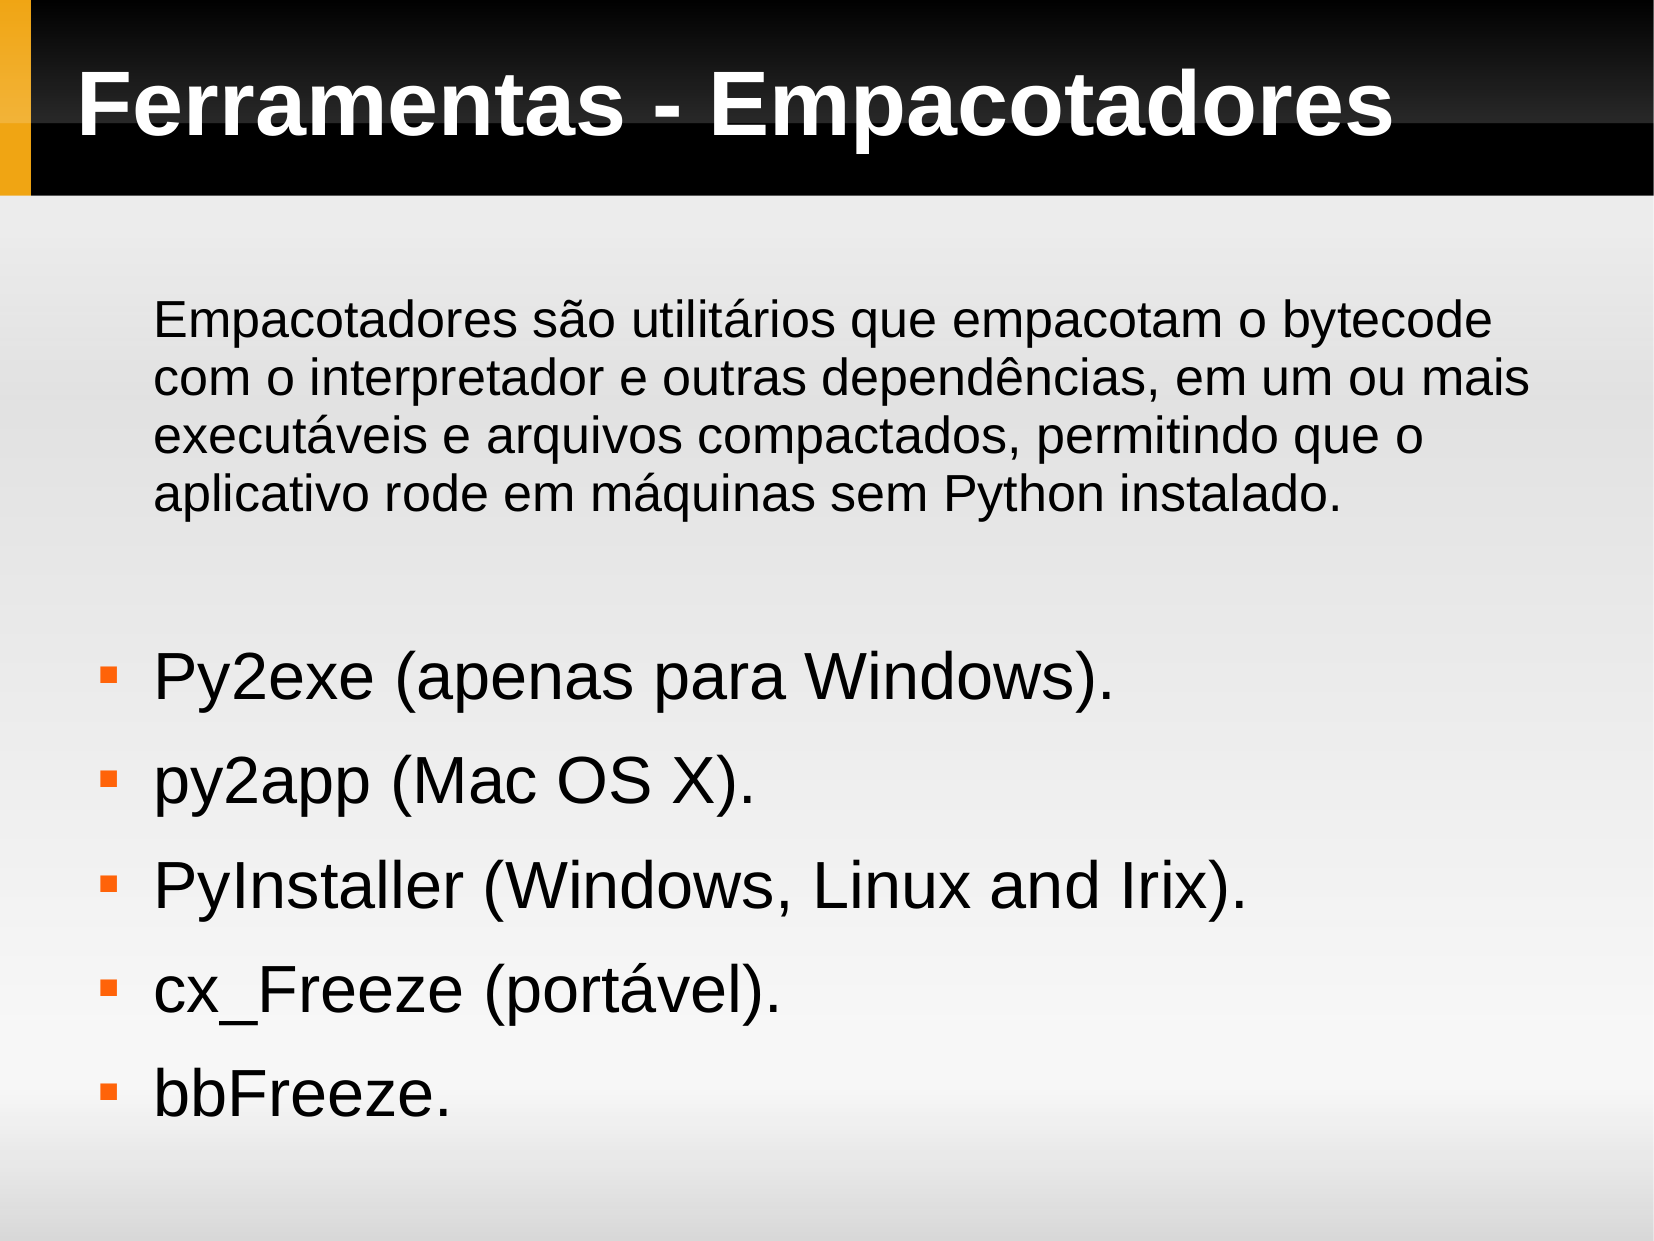

# Ferramentas - Empacotadores
Empacotadores são utilitários que empacotam o bytecode com o interpretador e outras dependências, em um ou mais executáveis e arquivos compactados, permitindo que o aplicativo rode em máquinas sem Python instalado.
Py2exe (apenas para Windows).
py2app (Mac OS X).
PyInstaller (Windows, Linux and Irix).
cx_Freeze (portável).
bbFreeze.